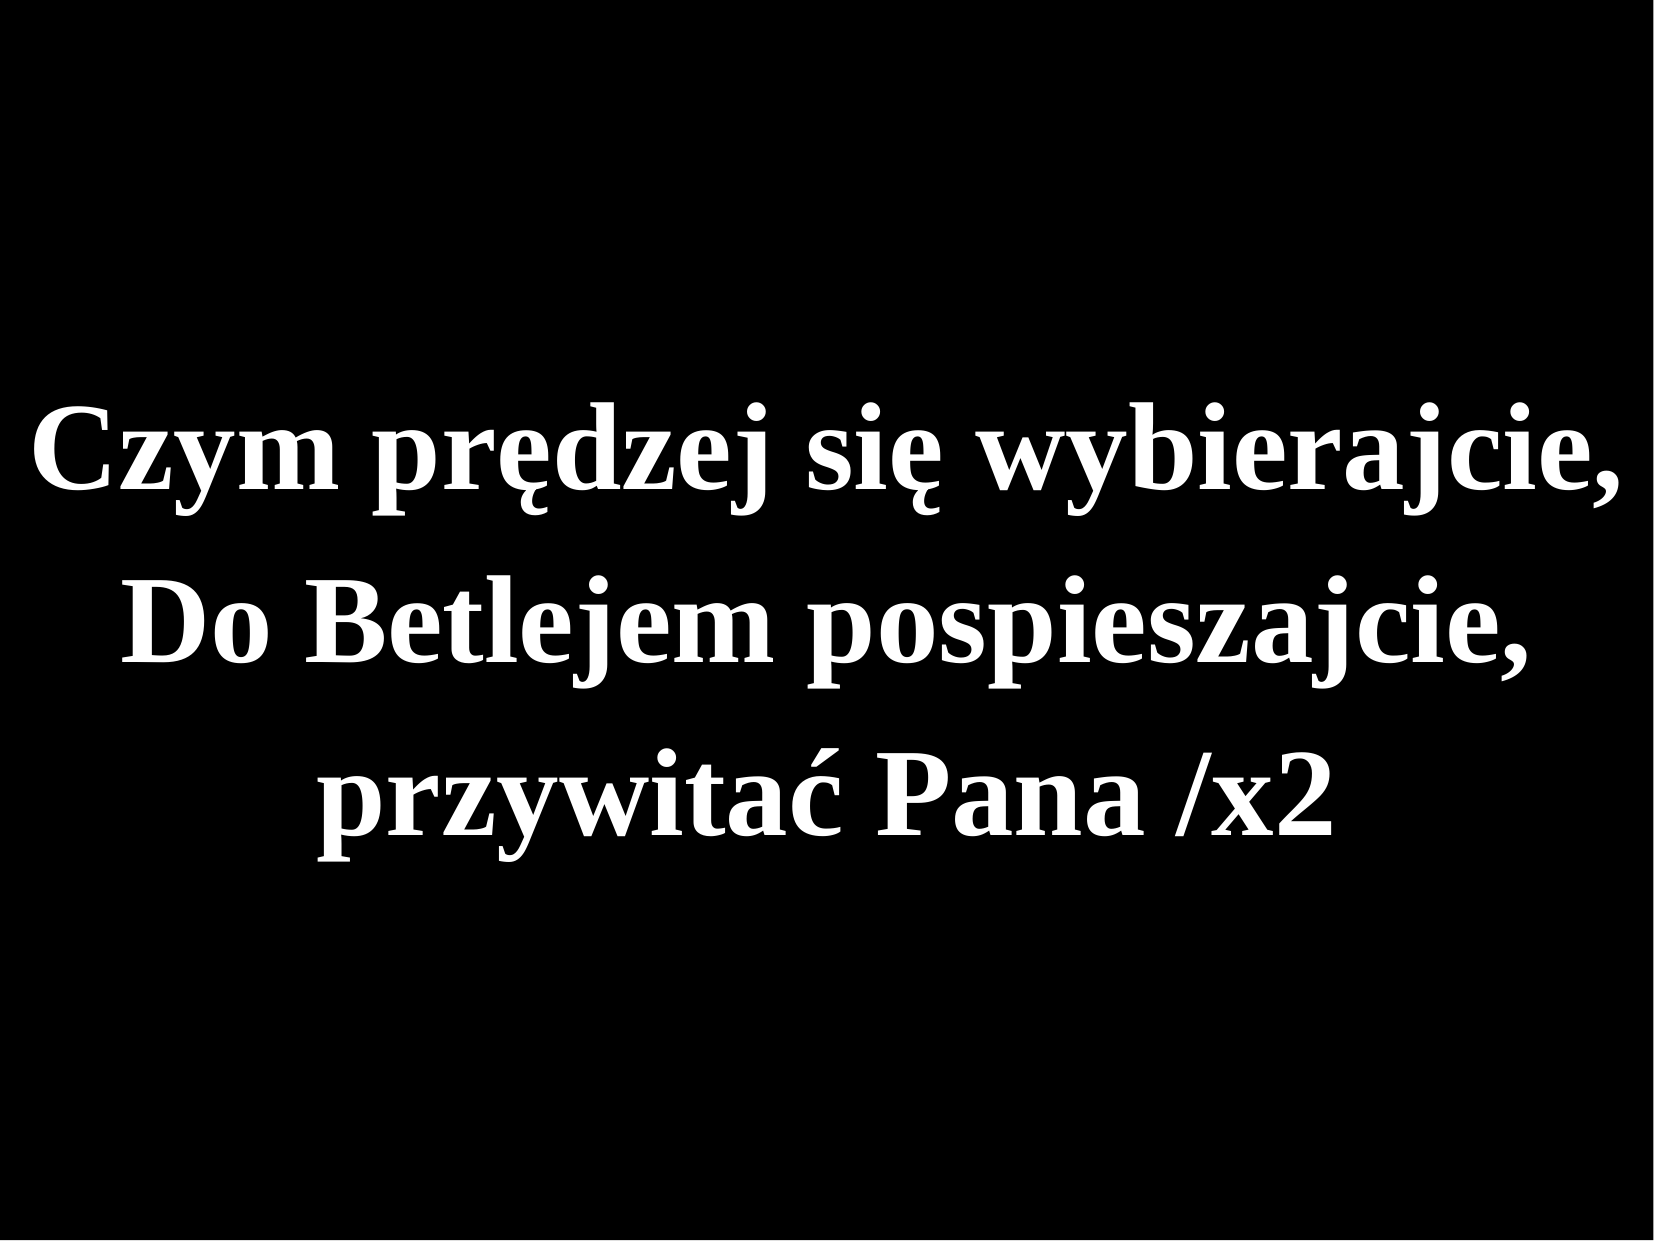

# Czym prędzej się wybierajcie, ppp Do Betlejem pospieszajcie, ppp przywitać Pana /x2